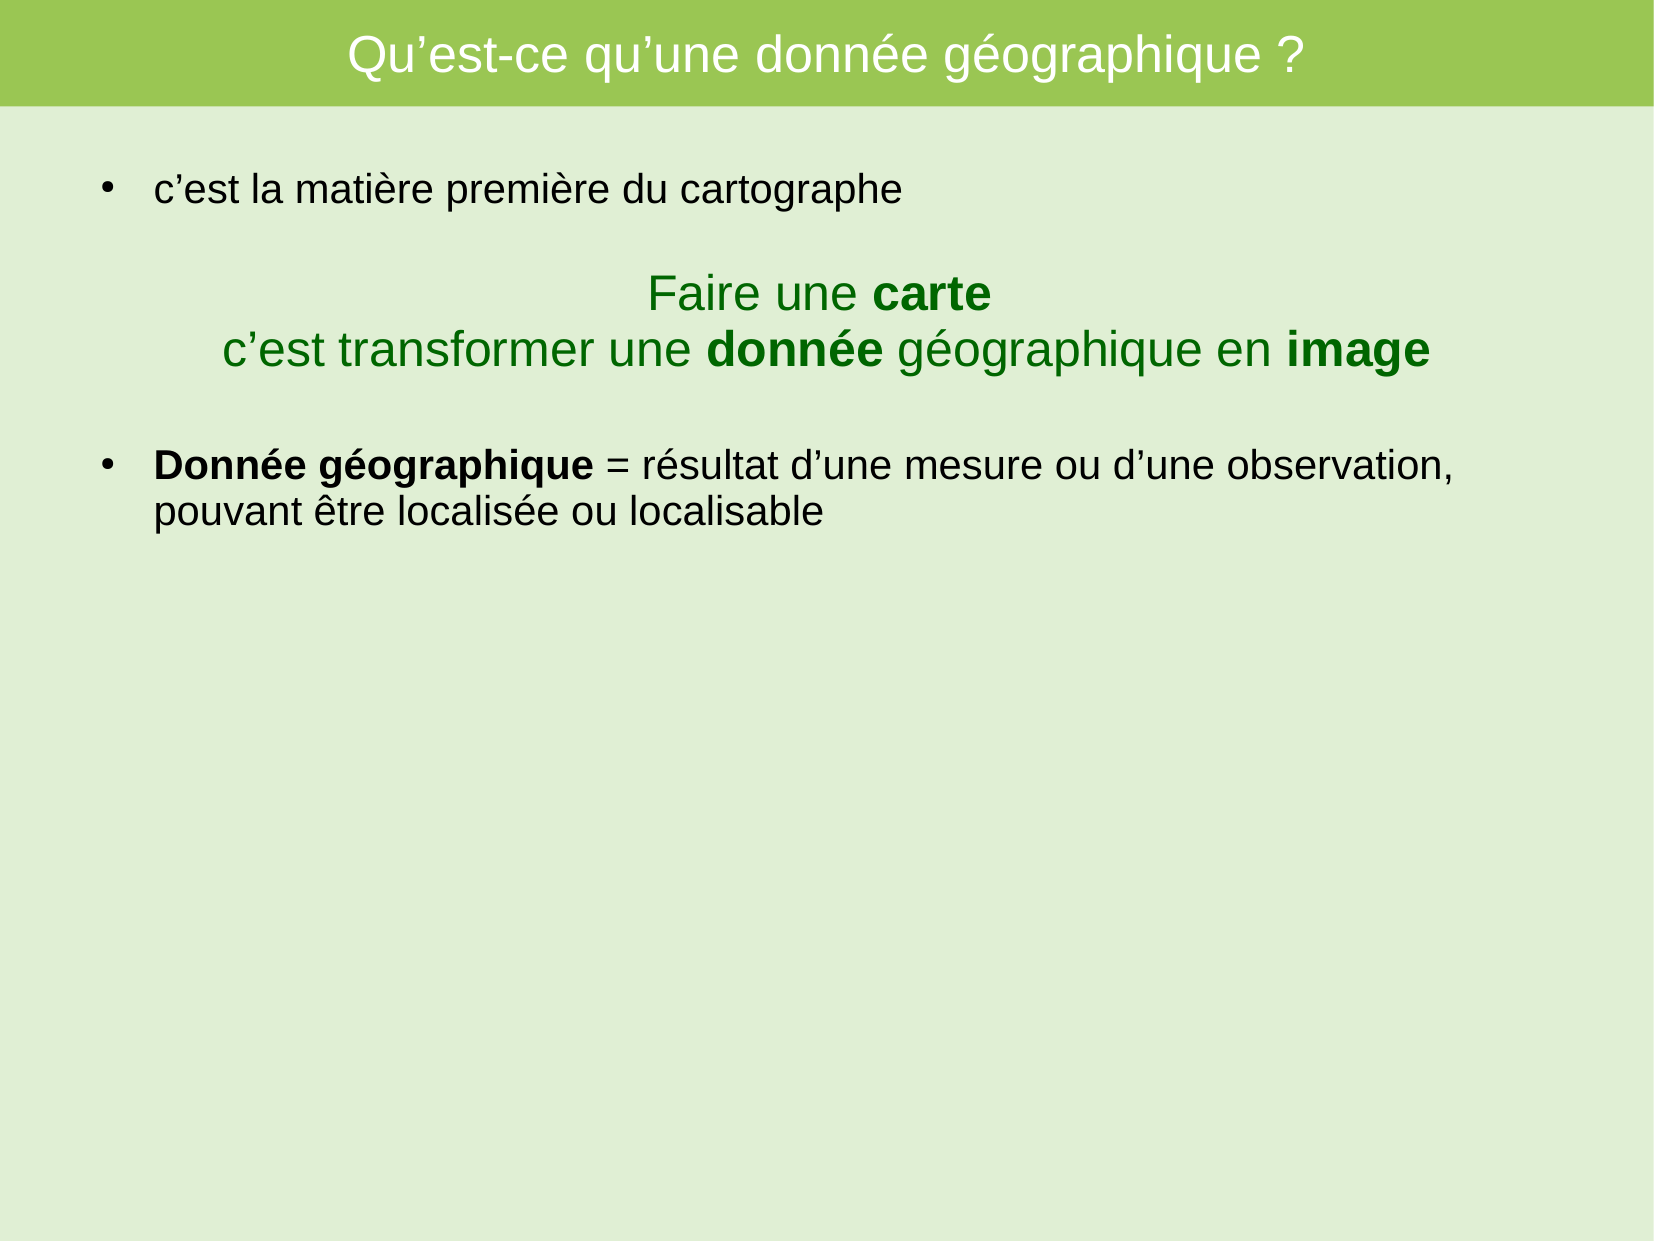

# Qu’est-ce qu’une donnée géographique ?
c’est la matière première du cartographe
Faire une carte
c’est transformer une donnée géographique en image
Donnée géographique = résultat d’une mesure ou d’une observation, pouvant être localisée ou localisable